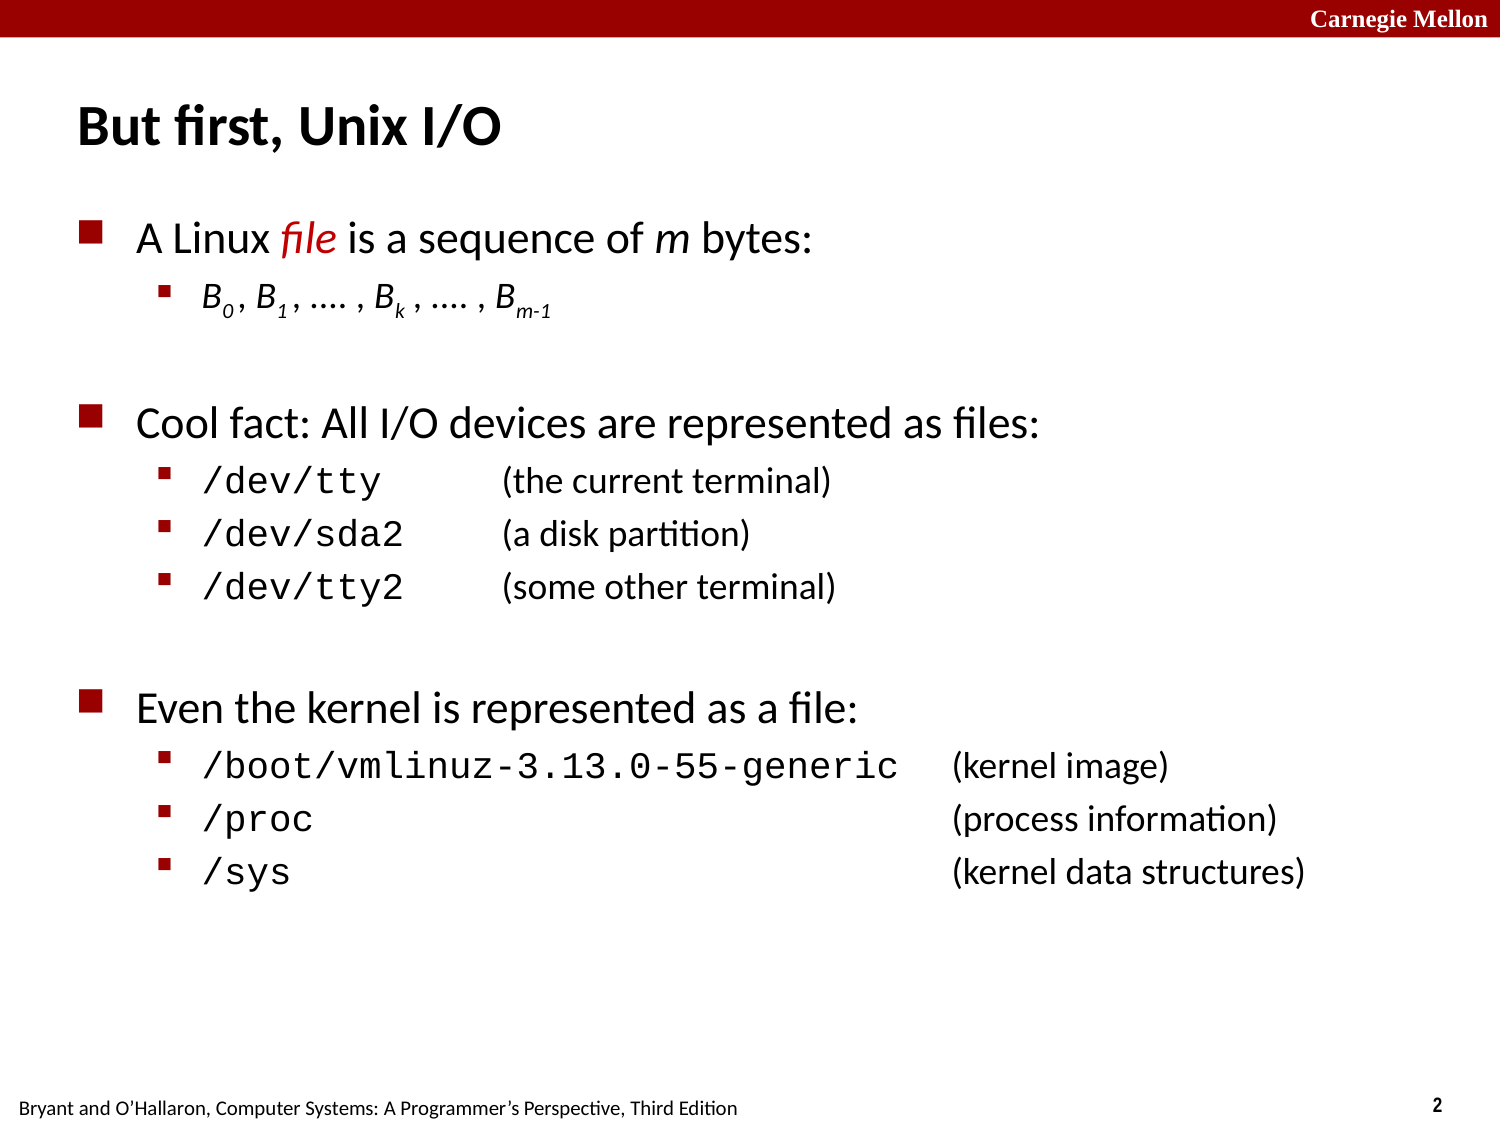

# But first, Unix I/O
A Linux file is a sequence of m bytes:
B0 , B1 , .... , Bk , .... , Bm-1
Cool fact: All I/O devices are represented as files:
/dev/tty		(the current terminal)
/dev/sda2		(a disk partition)
/dev/tty2		(some other terminal)
Even the kernel is represented as a file:
/boot/vmlinuz-3.13.0-55-generic	(kernel image)
/proc									(process information)
/sys									(kernel data structures)